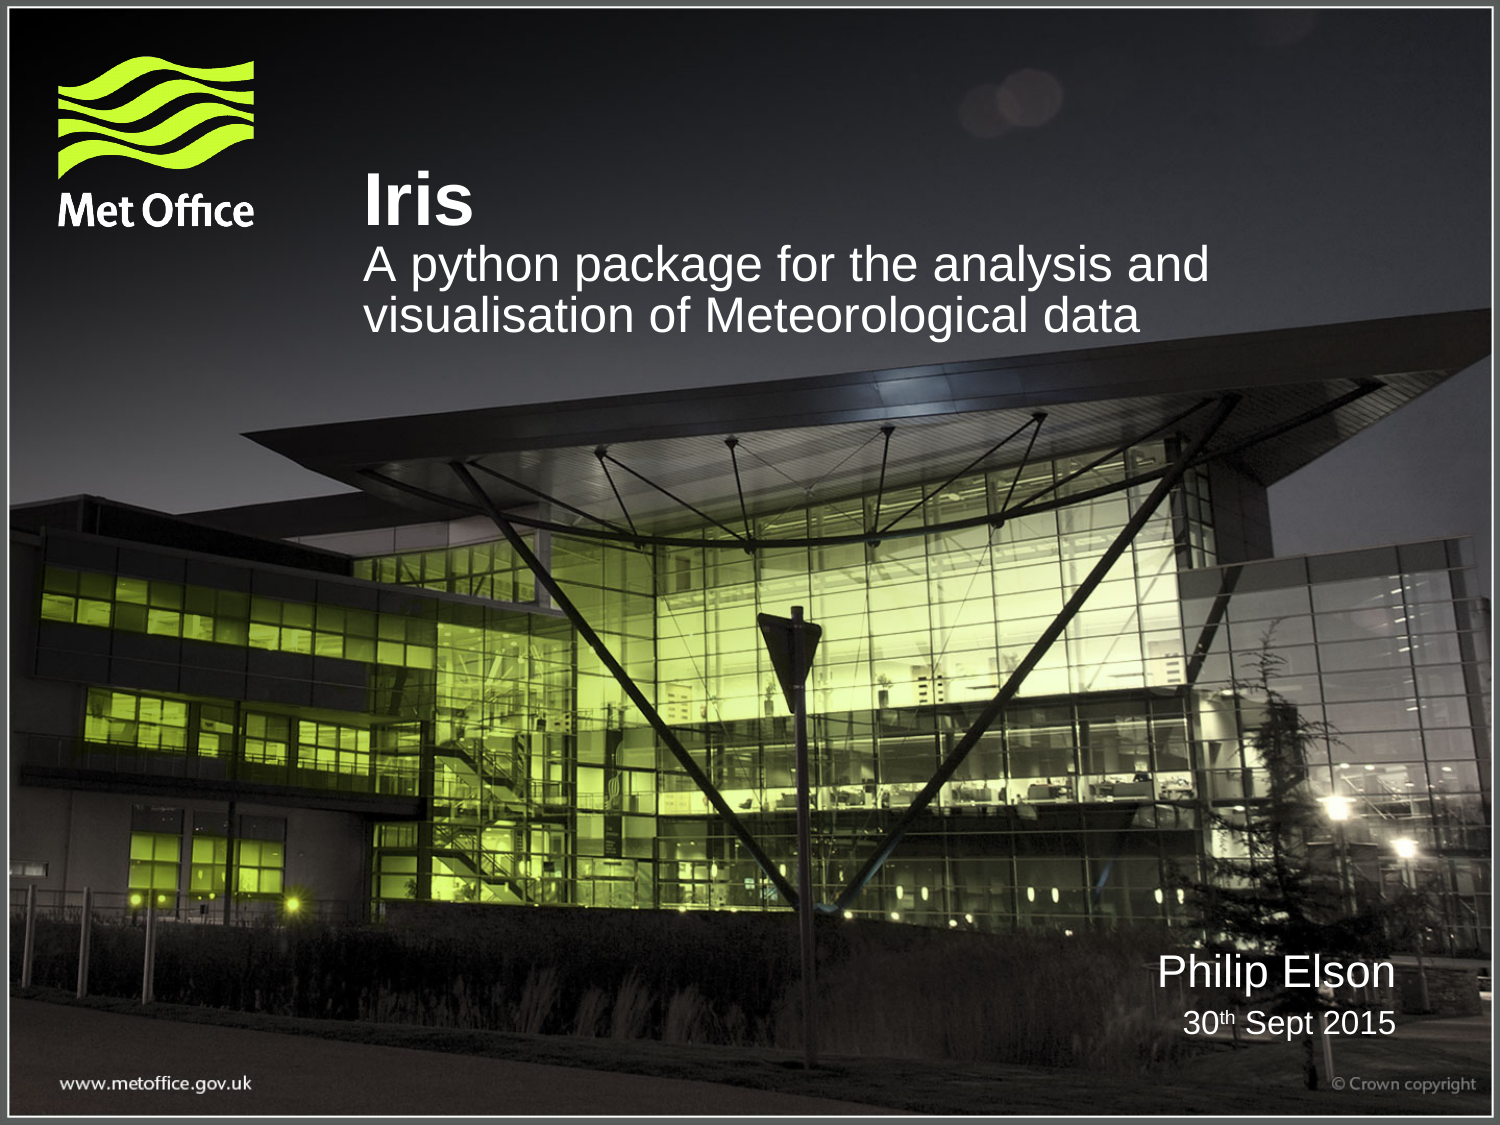

# Iris A python package for the analysis and visualisation of Meteorological data
Philip Elson
30th Sept 2015